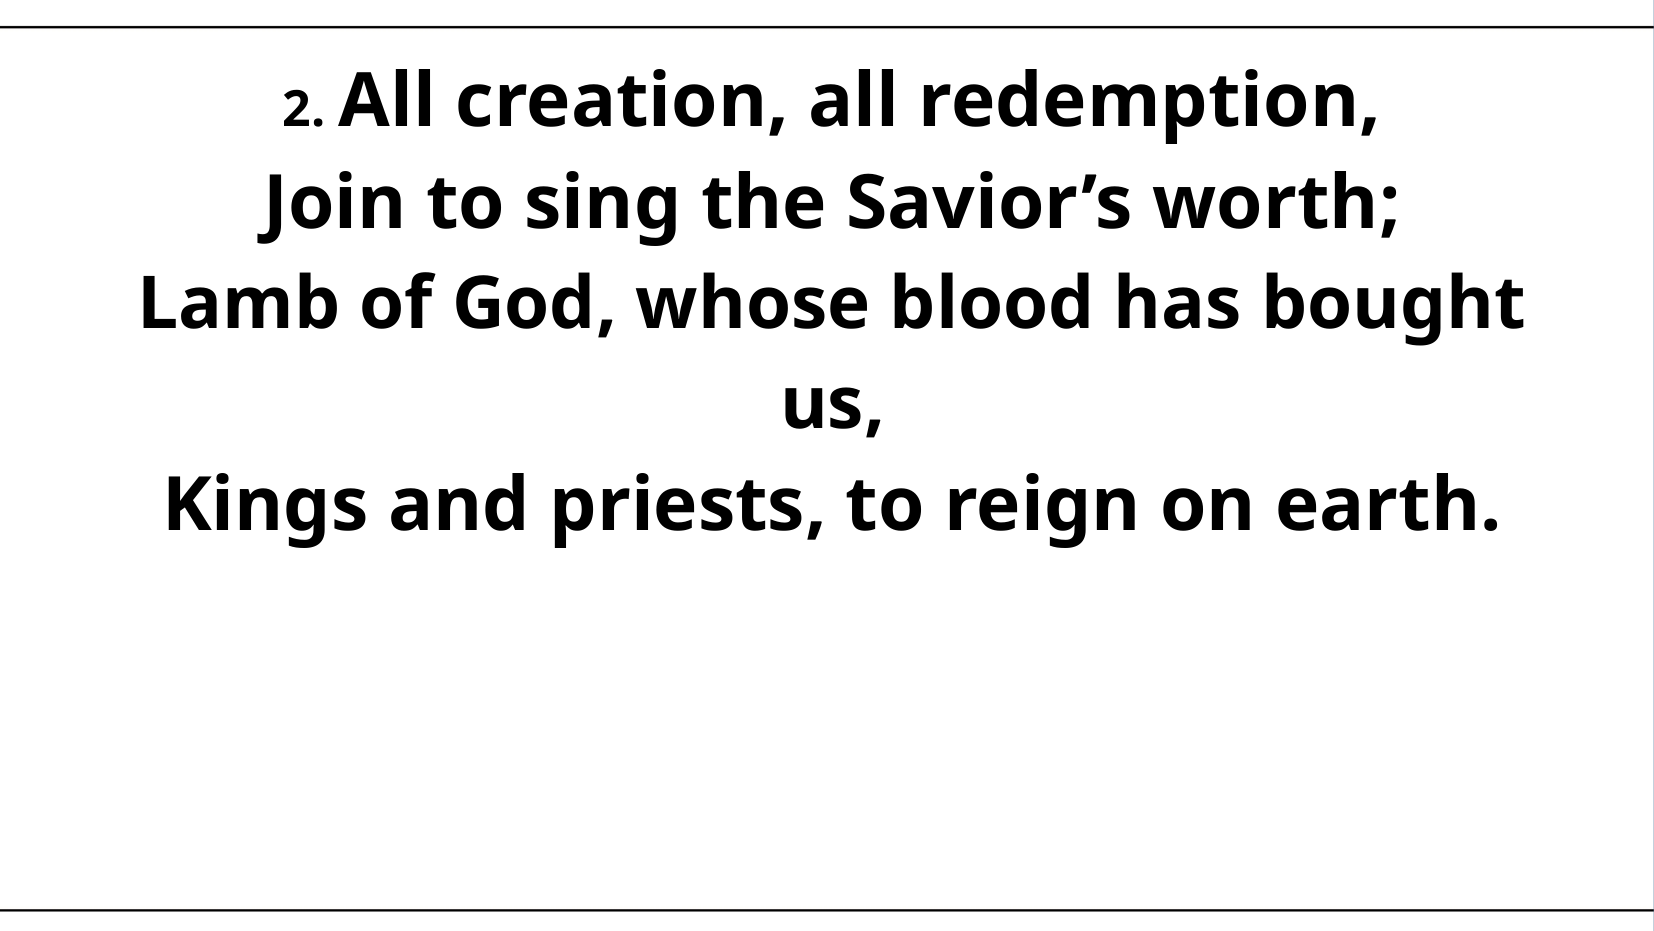

2. All creation, all redemption,
Join to sing the Savior’s worth;
Lamb of God, whose blood has bought us,
Kings and priests, to reign on earth.